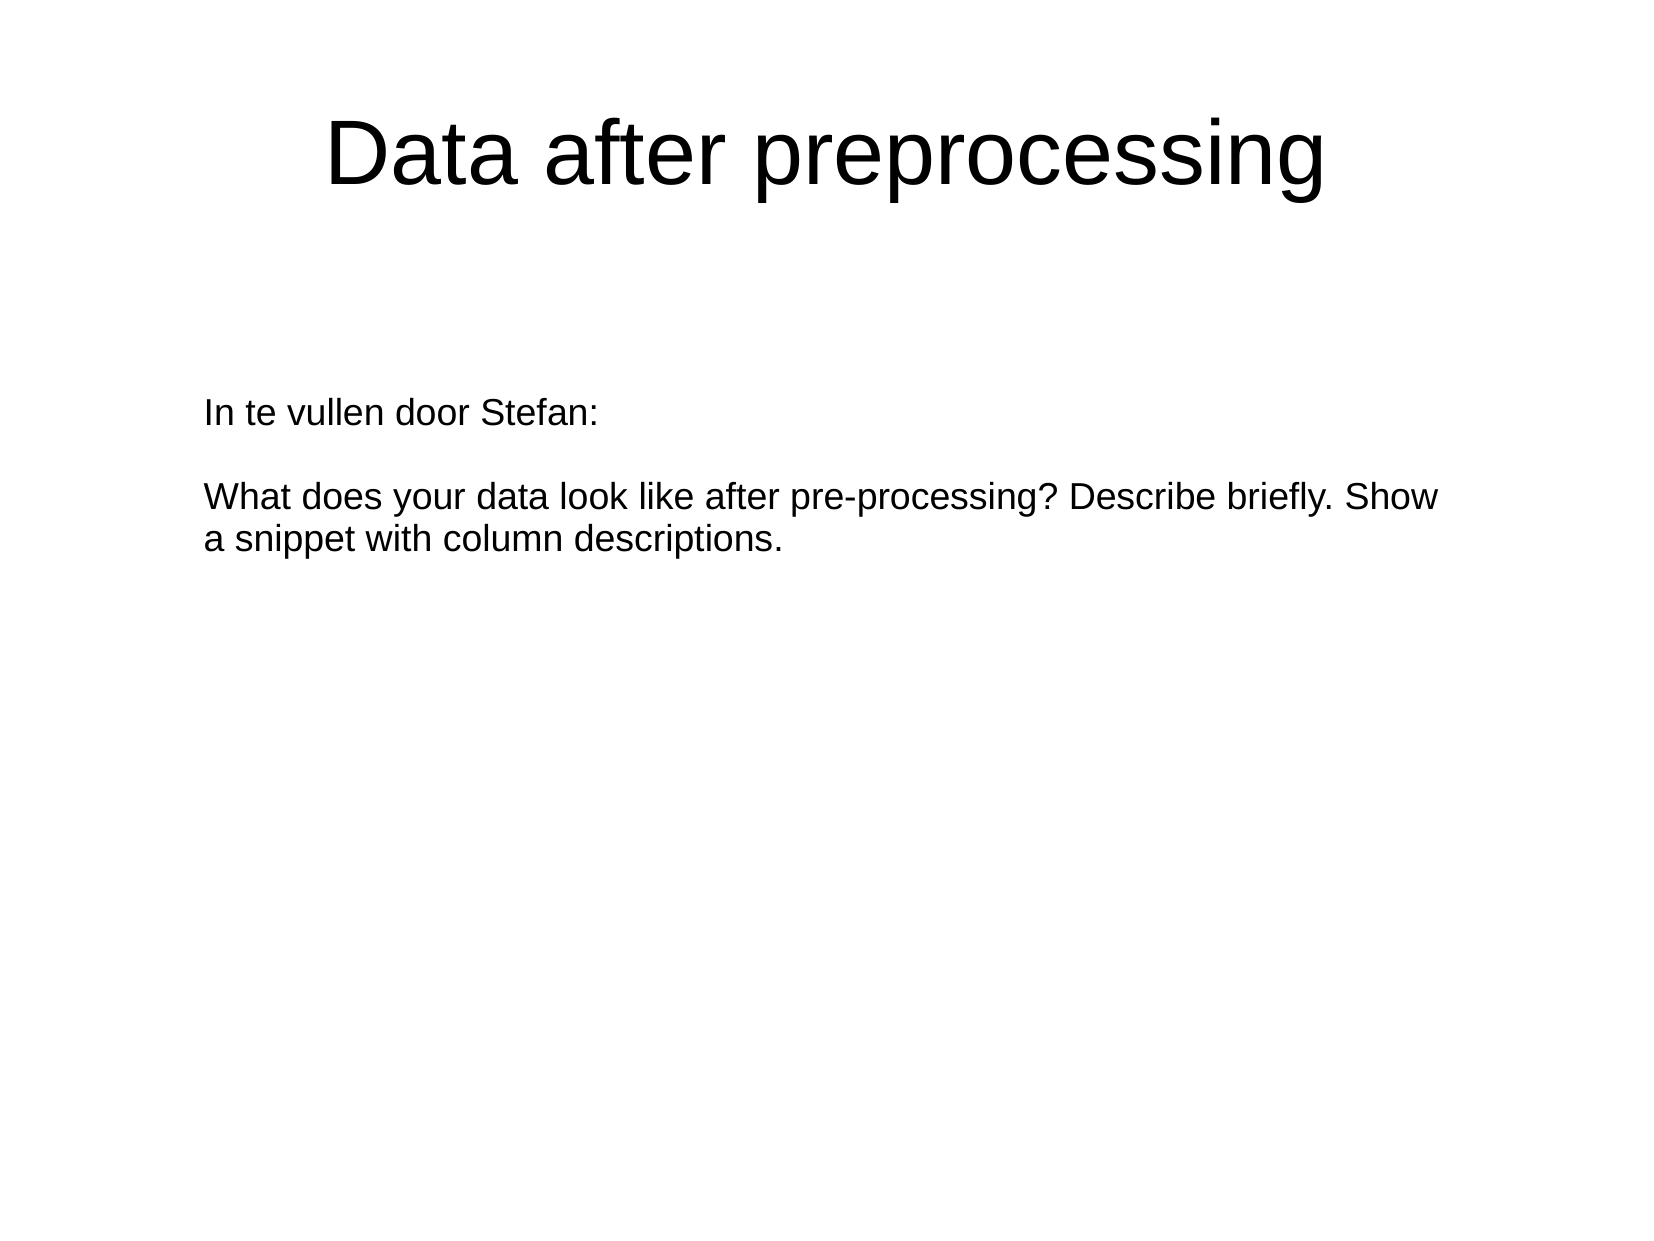

# Data after preprocessing
In te vullen door Stefan:
What does your data look like after pre-processing? Describe briefly. Show
a snippet with column descriptions.